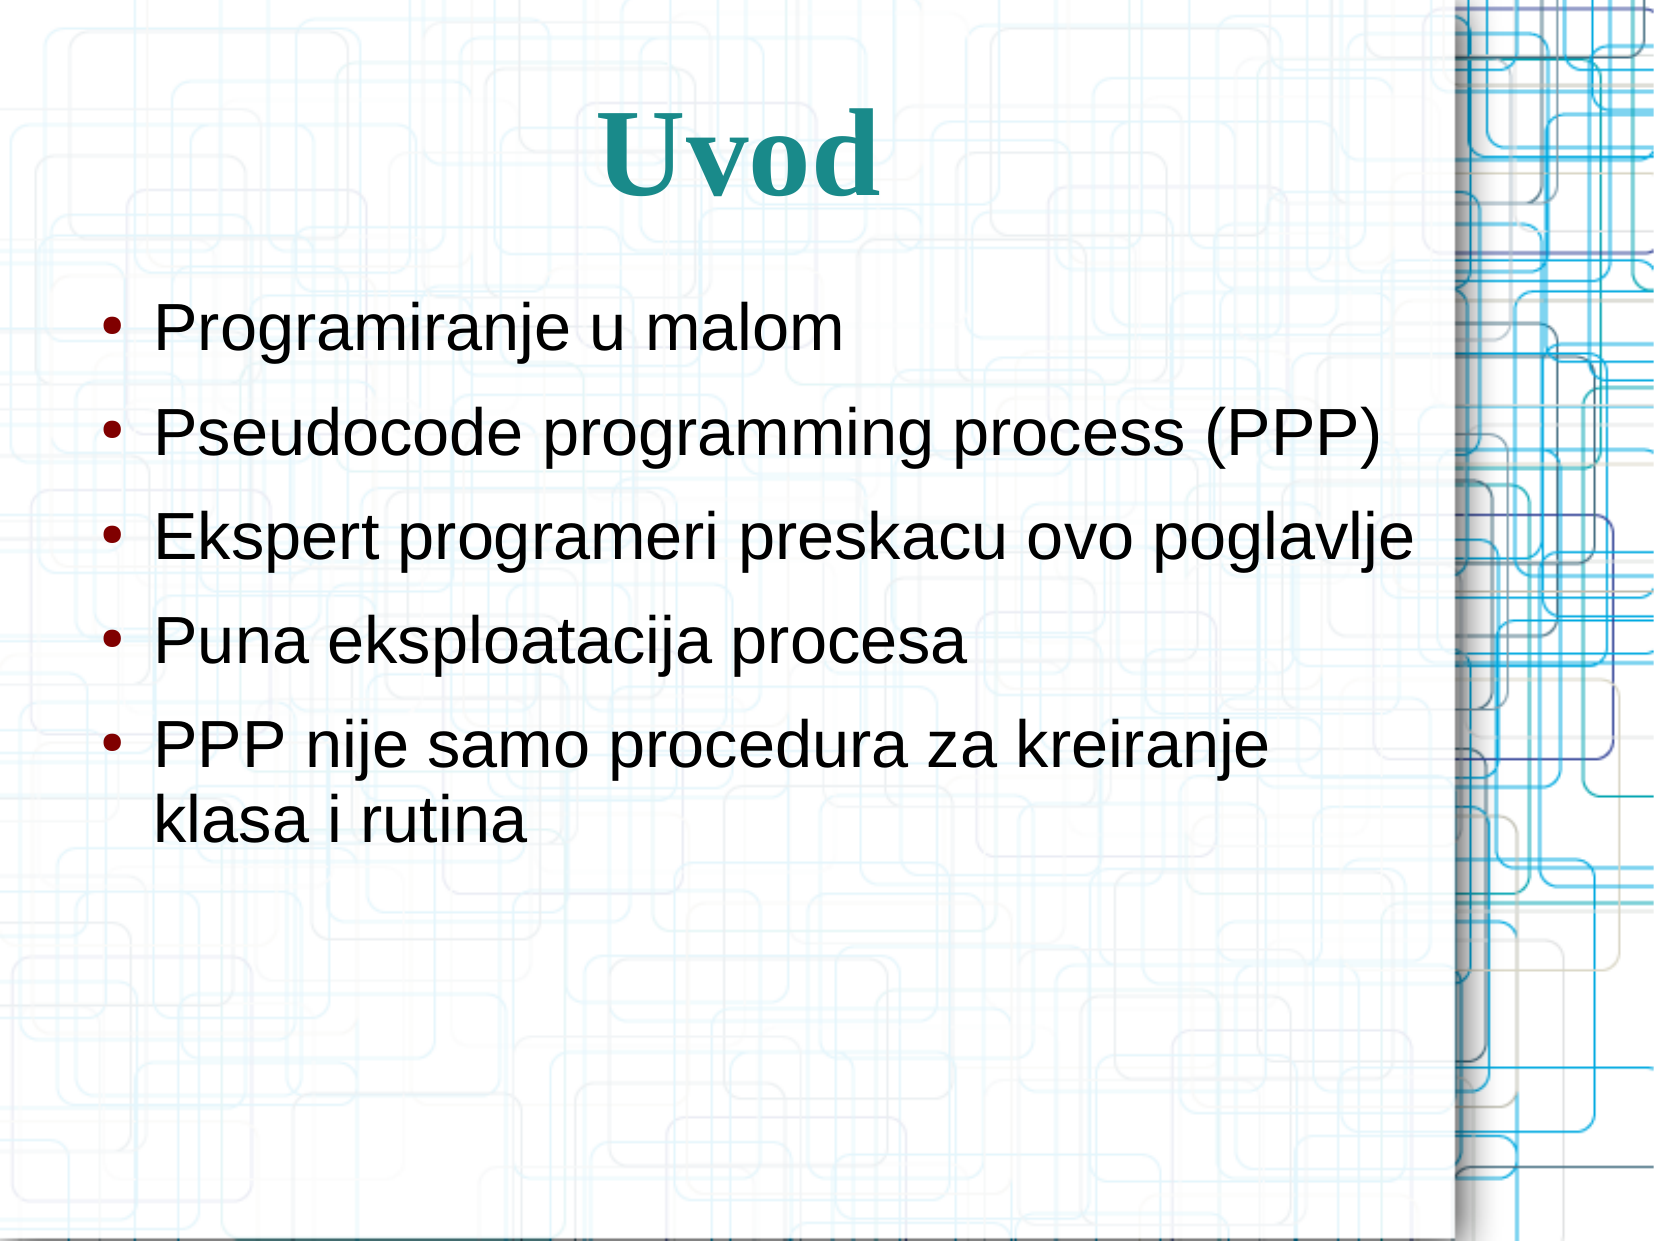

# Uvod
Programiranje u malom
Pseudocode programming process (PPP)
Ekspert programeri preskacu ovo poglavlje
Puna eksploatacija procesa
PPP nije samo procedura za kreiranje klasa i rutina